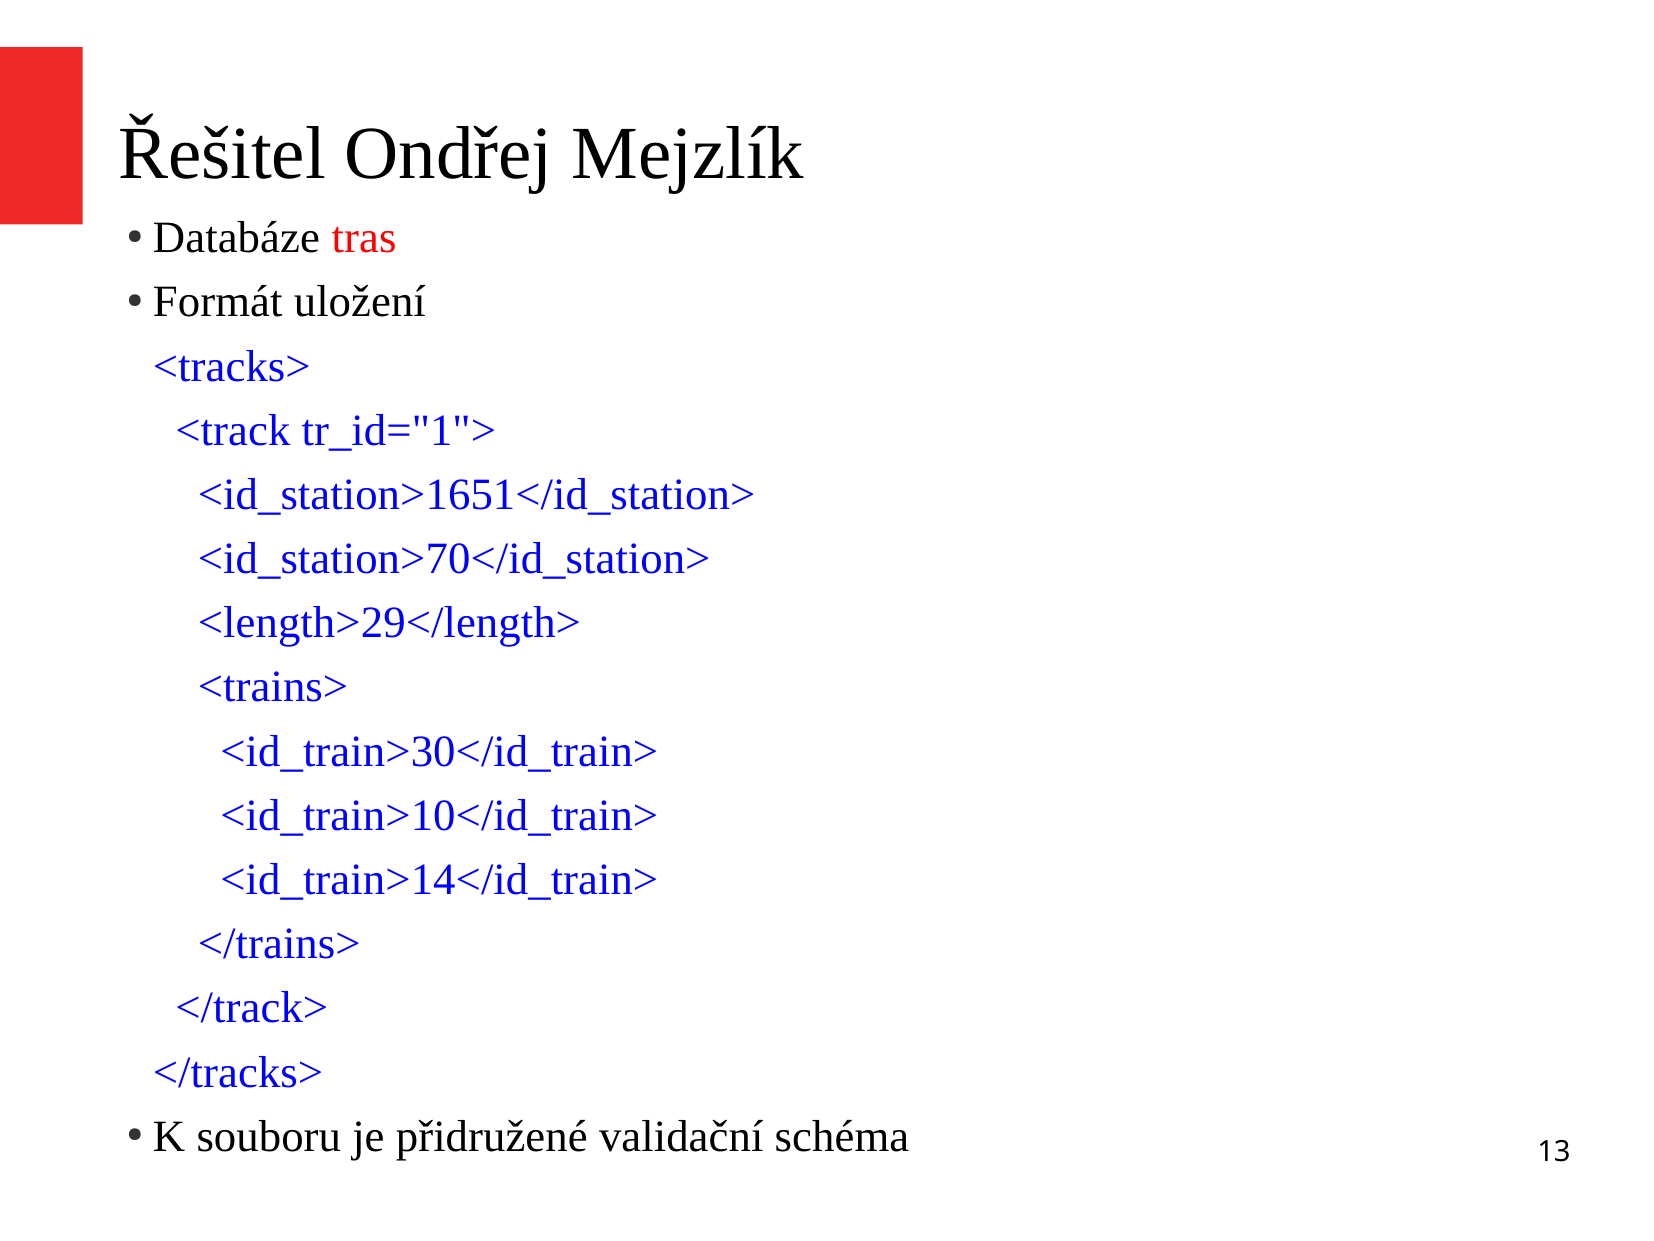

# Řešitel Ondřej Mejzlík
Databáze tras
Formát uložení
<tracks>
 <track tr_id="1">
 <id_station>1651</id_station>
 <id_station>70</id_station>
 <length>29</length>
 <trains>
 <id_train>30</id_train>
 <id_train>10</id_train>
 <id_train>14</id_train>
 </trains>
 </track>
</tracks>
K souboru je přidružené validační schéma
13